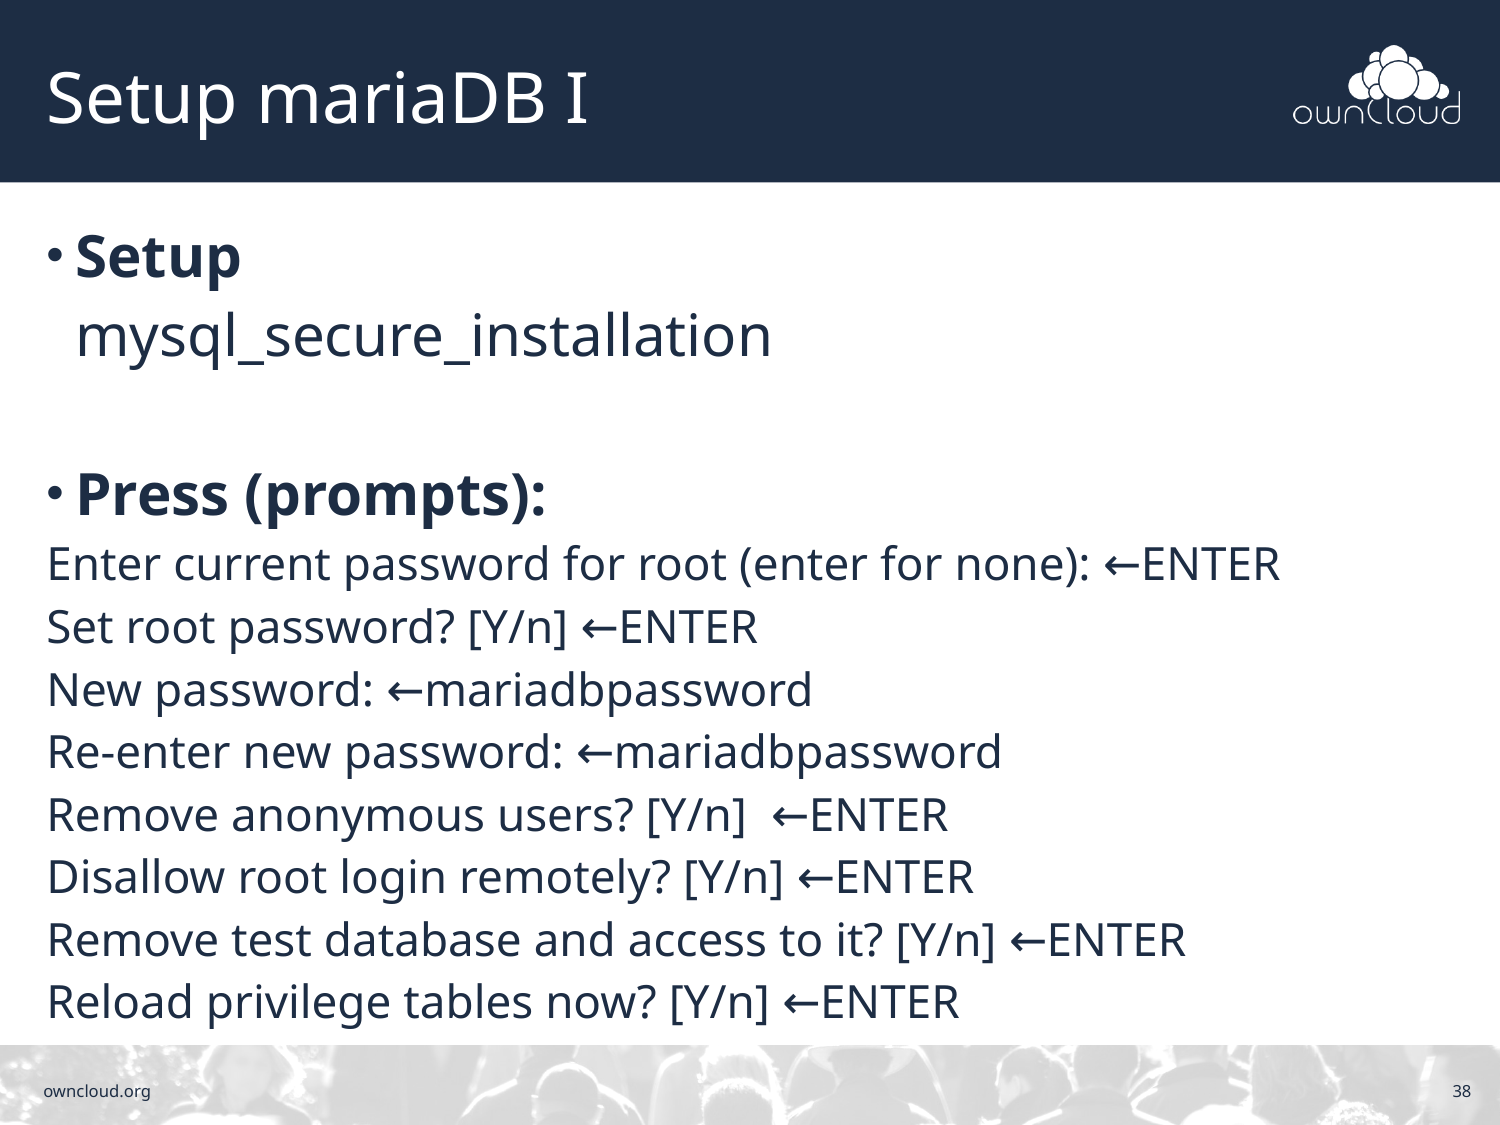

# Setup mariaDB I
Setup
mysql_secure_installation
Press (prompts):
Enter current password for root (enter for none): ←ENTER
Set root password? [Y/n] ←ENTER
New password: ←mariadbpassword
Re-enter new password: ←mariadbpassword
Remove anonymous users? [Y/n] ←ENTER
Disallow root login remotely? [Y/n] ←ENTER
Remove test database and access to it? [Y/n] ←ENTER
Reload privilege tables now? [Y/n] ←ENTER